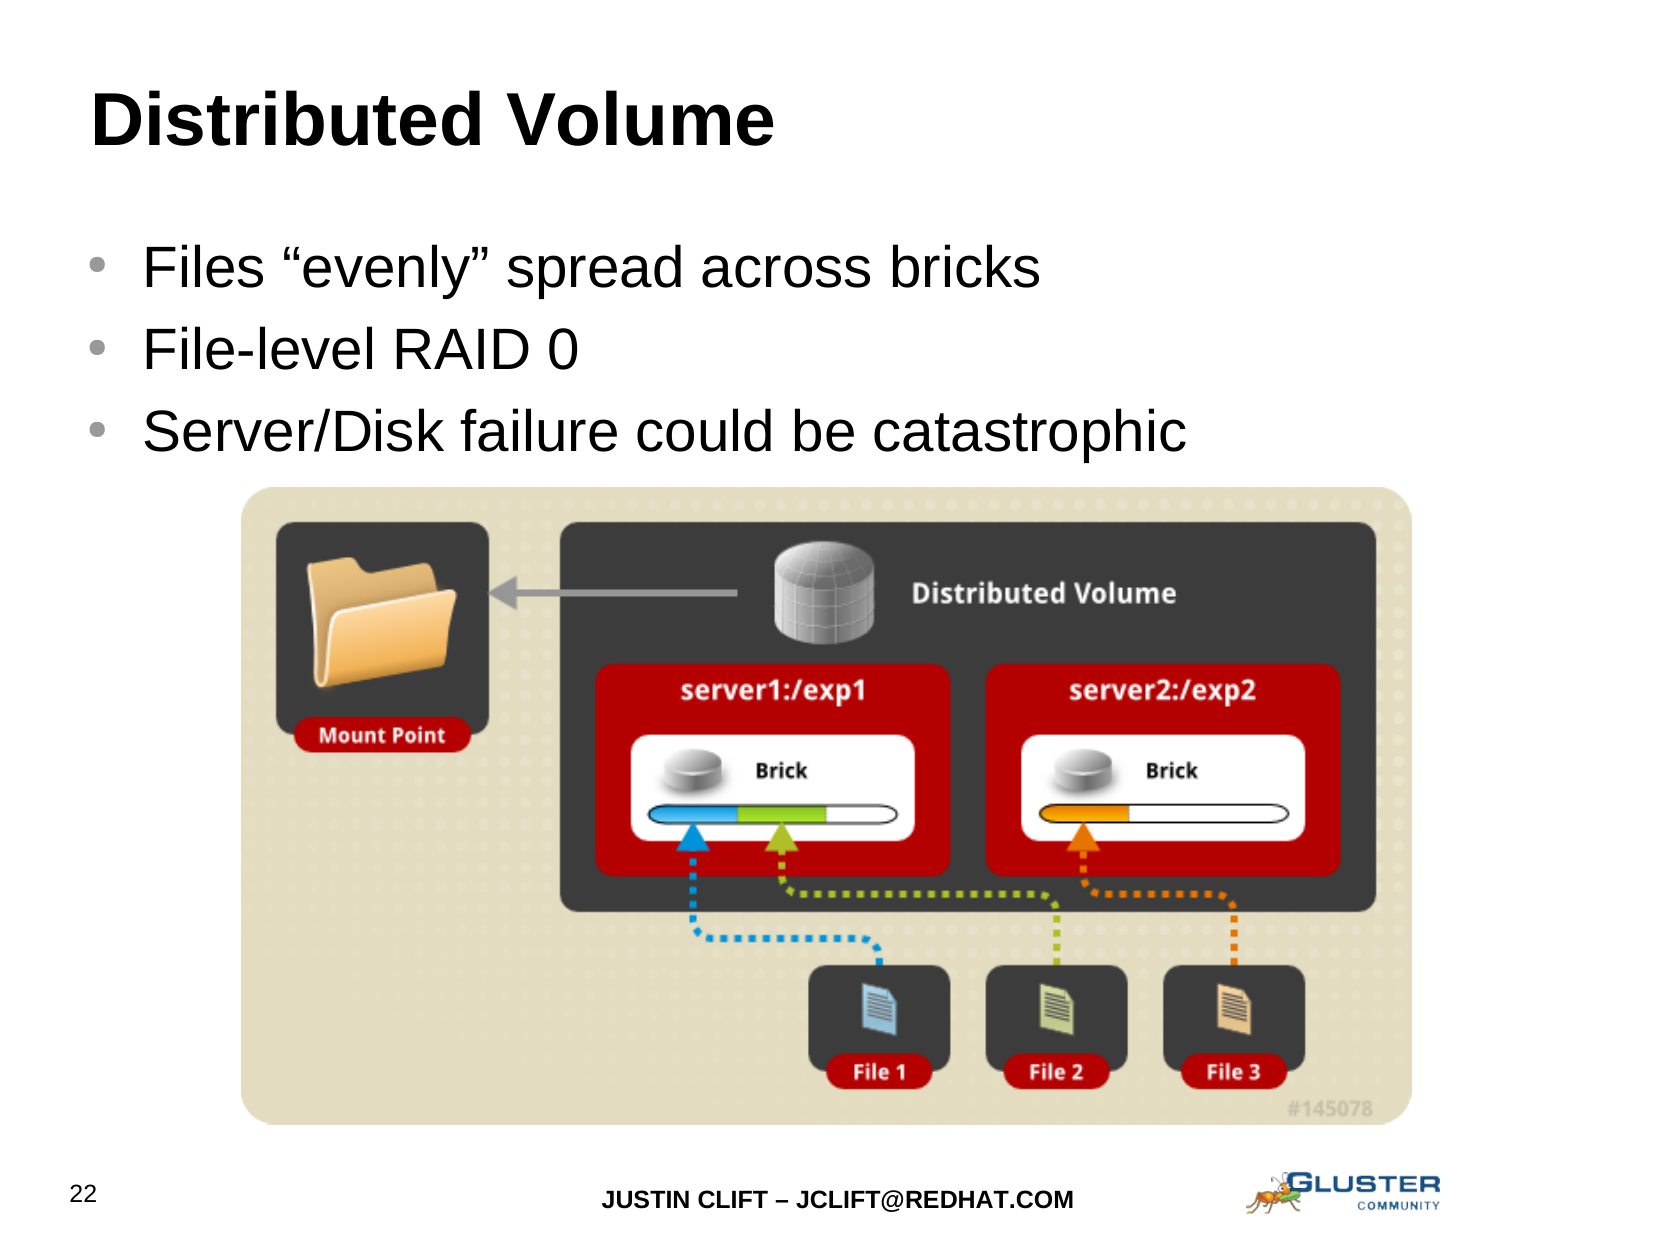

# Distributed Volume
Files “evenly” spread across bricks
File-level RAID 0
Server/Disk failure could be catastrophic